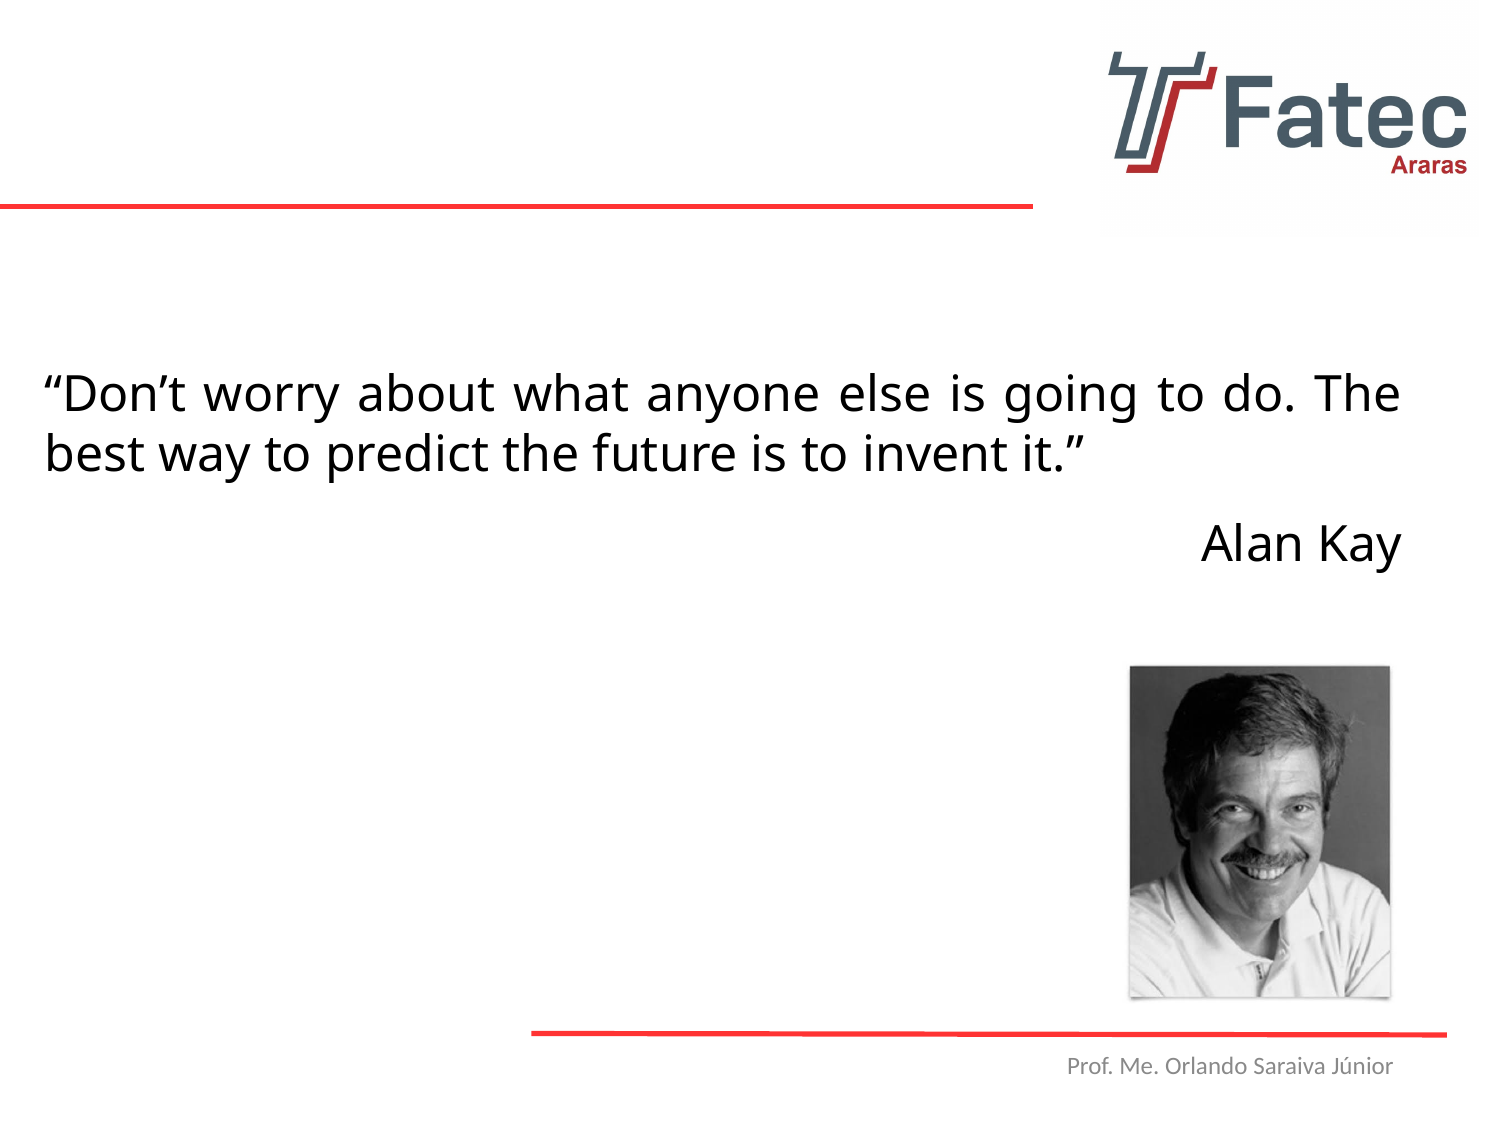

# “Don’t worry about what anyone else is going to do. The best way to predict the future is to invent it.”
Alan Kay